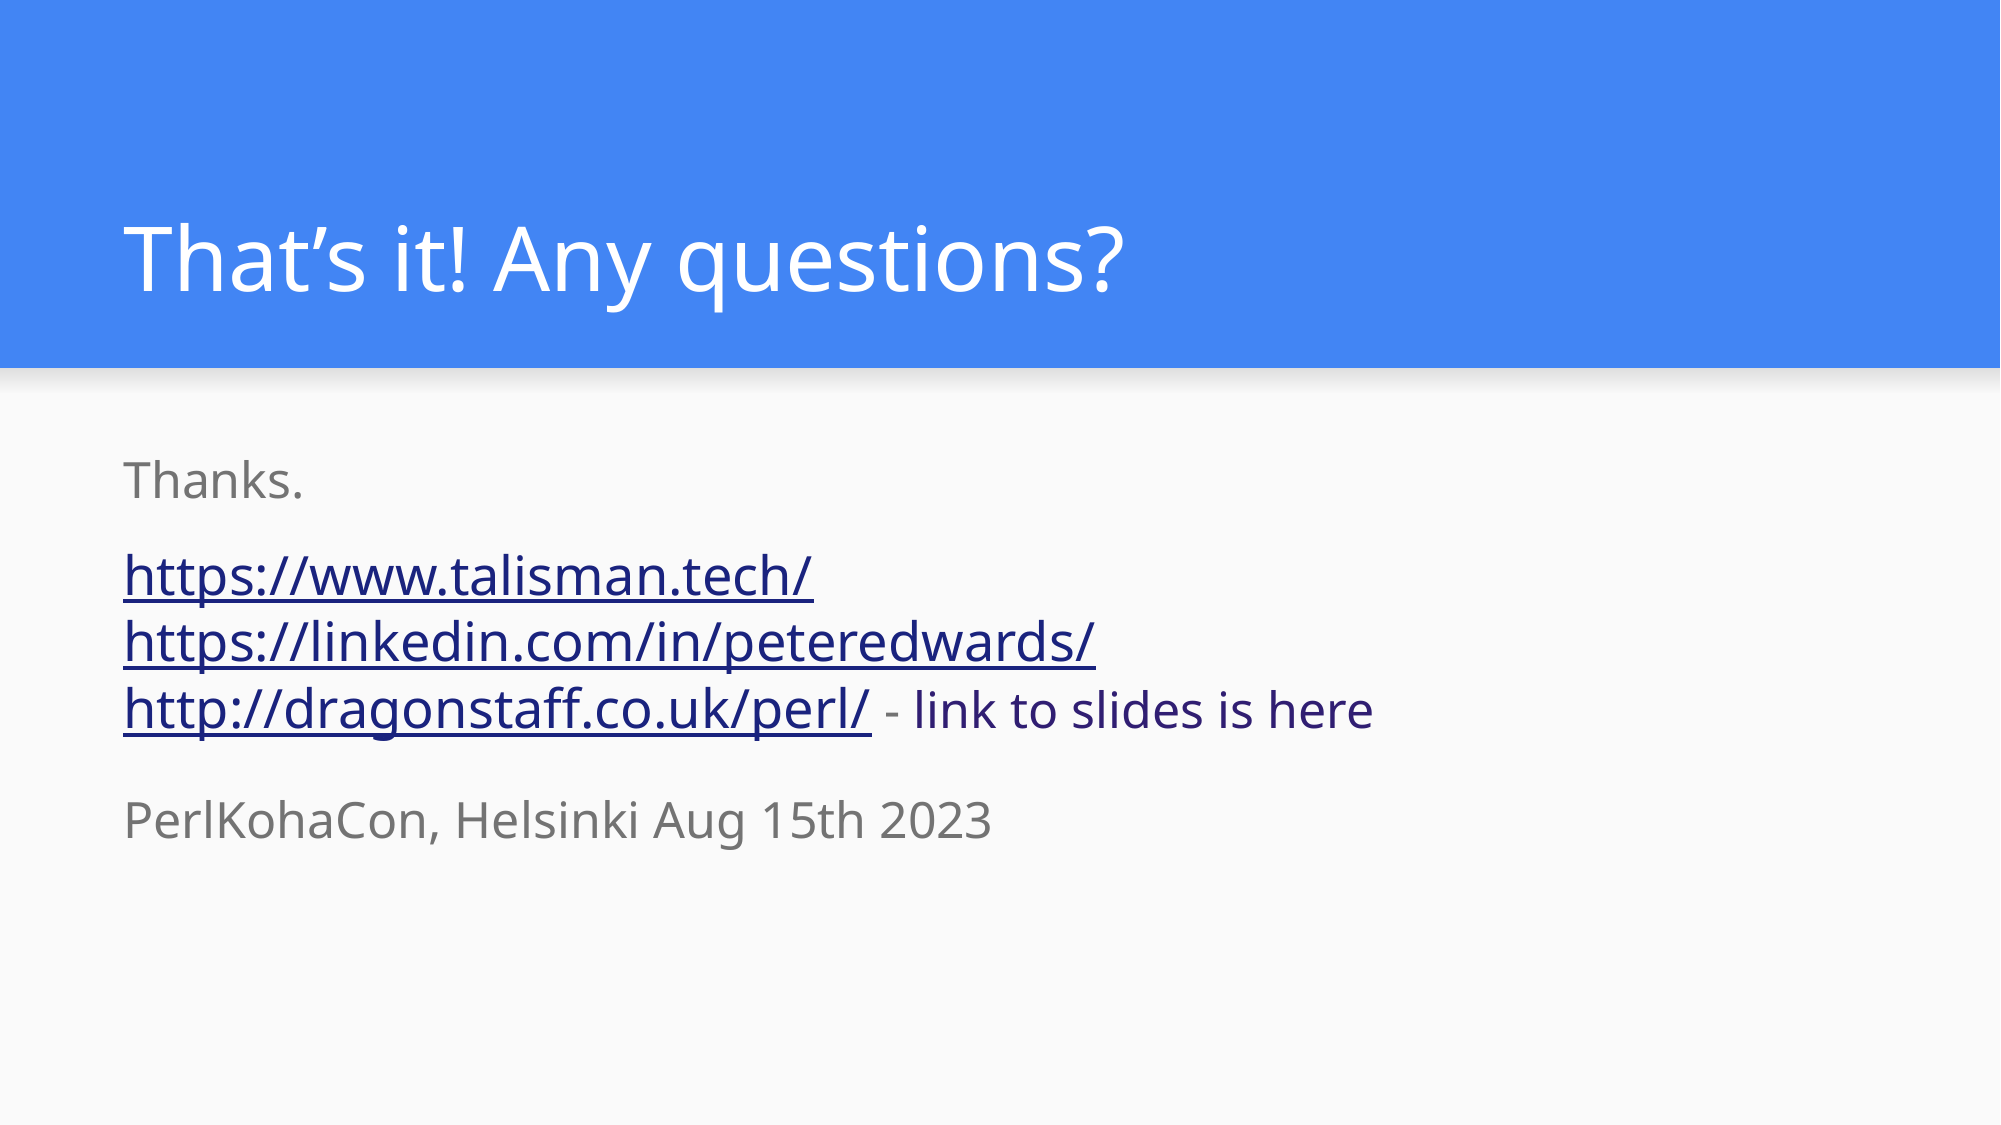

# That’s it! Any questions?
Thanks.
https://www.talisman.tech/
https://linkedin.com/in/peteredwards/
http://dragonstaff.co.uk/perl/ - link to slides is here
PerlKohaCon, Helsinki Aug 15th 2023